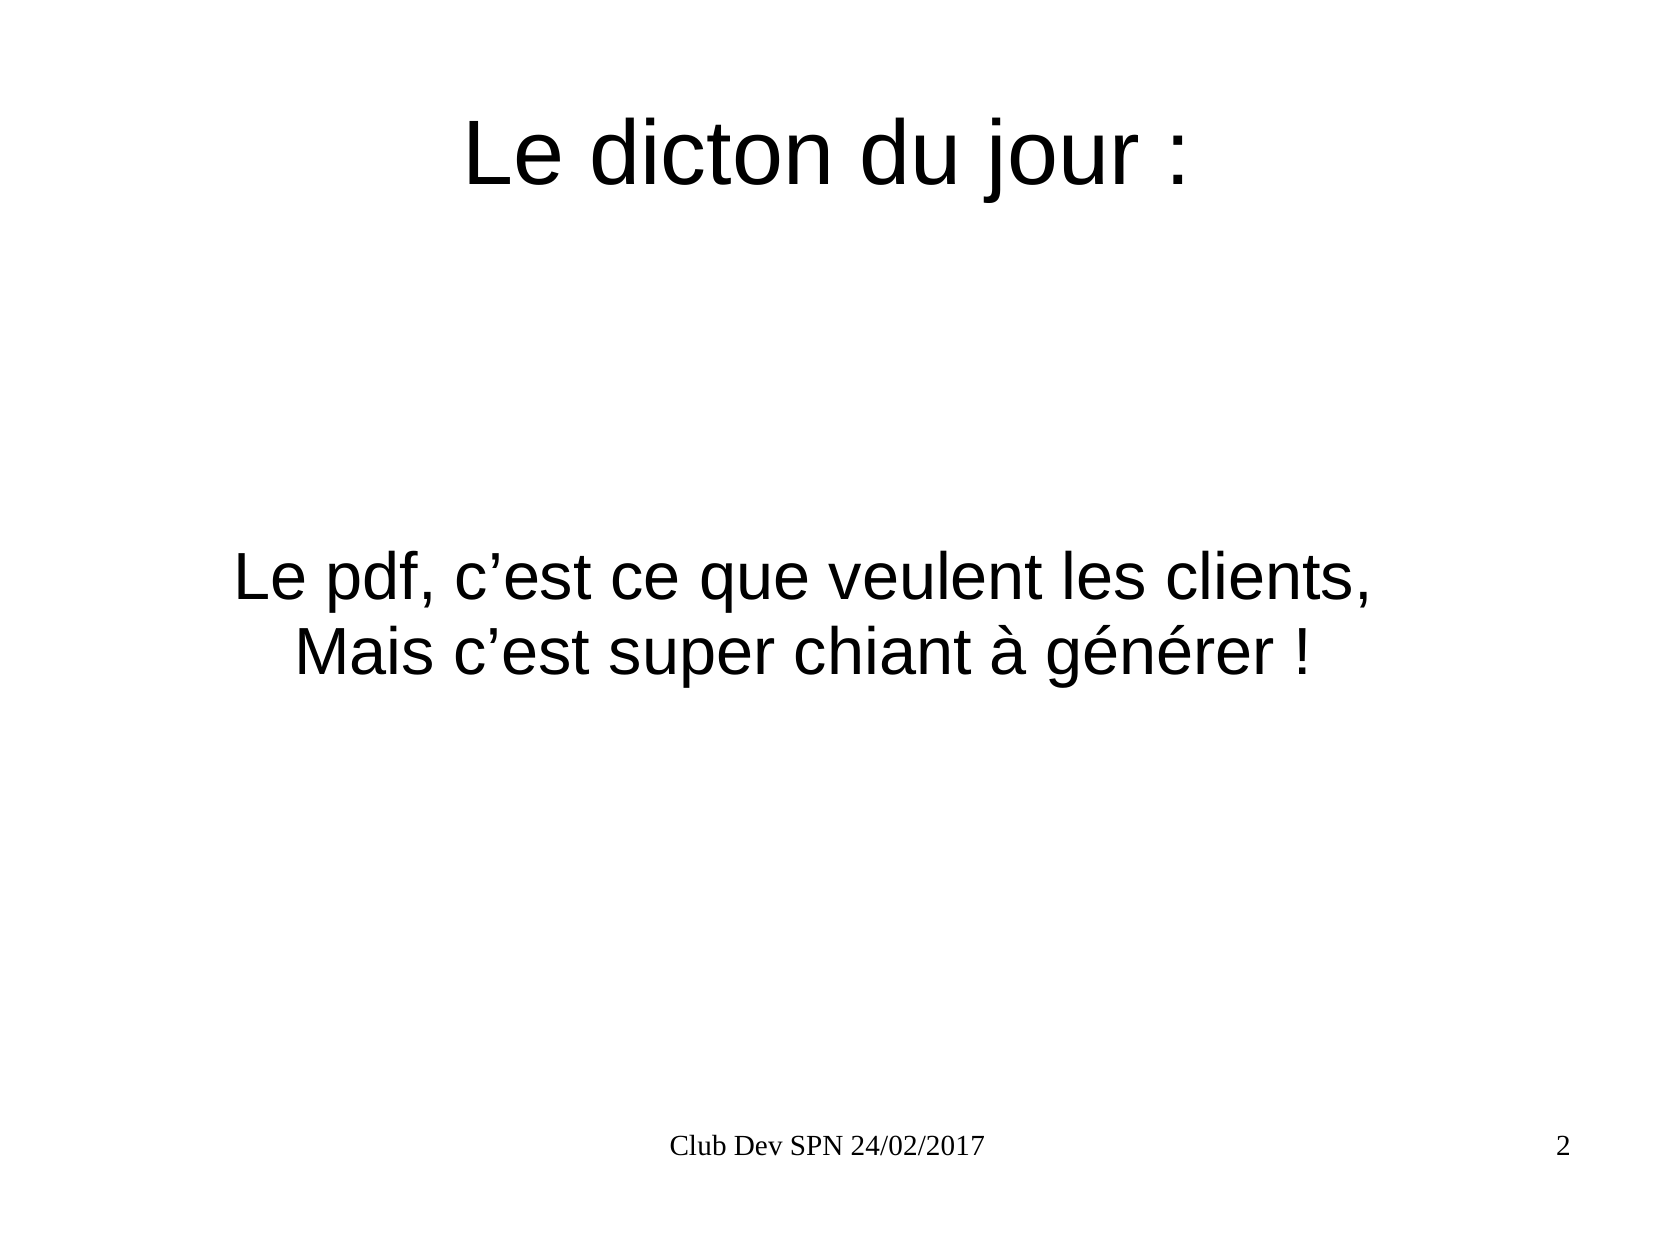

# Le dicton du jour :
Le pdf, c’est ce que veulent les clients,
Mais c’est super chiant à générer !
Club Dev SPN 24/02/2017
2